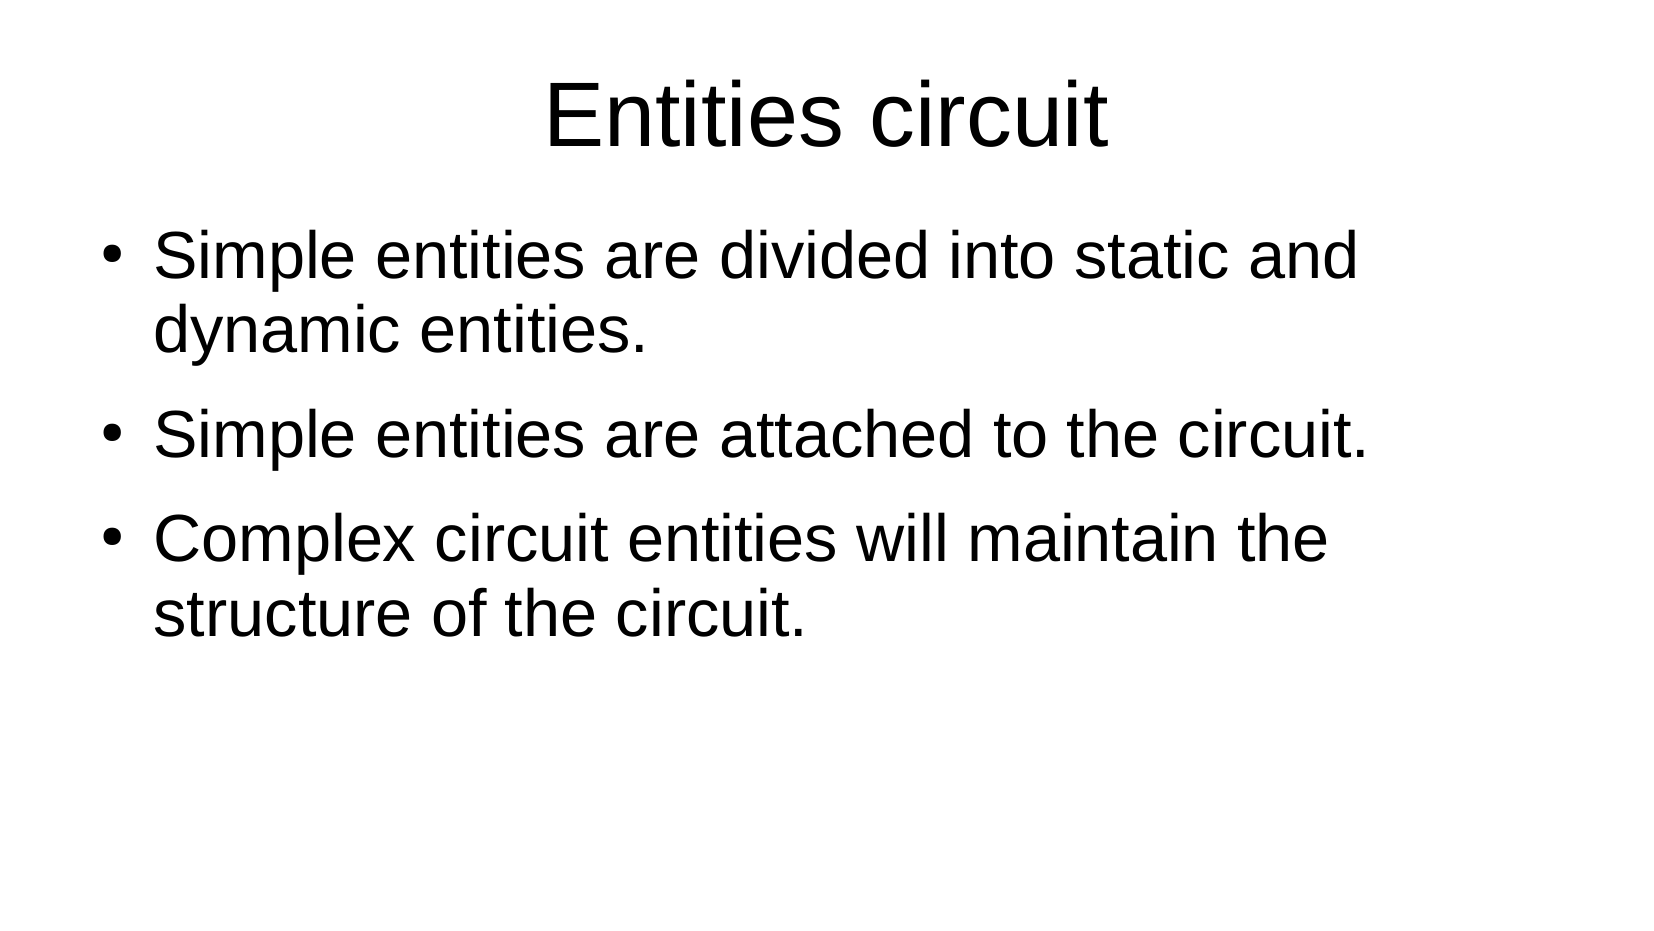

# Entities circuit
Simple entities are divided into static and dynamic entities.
Simple entities are attached to the circuit.
Complex circuit entities will maintain the structure of the circuit.